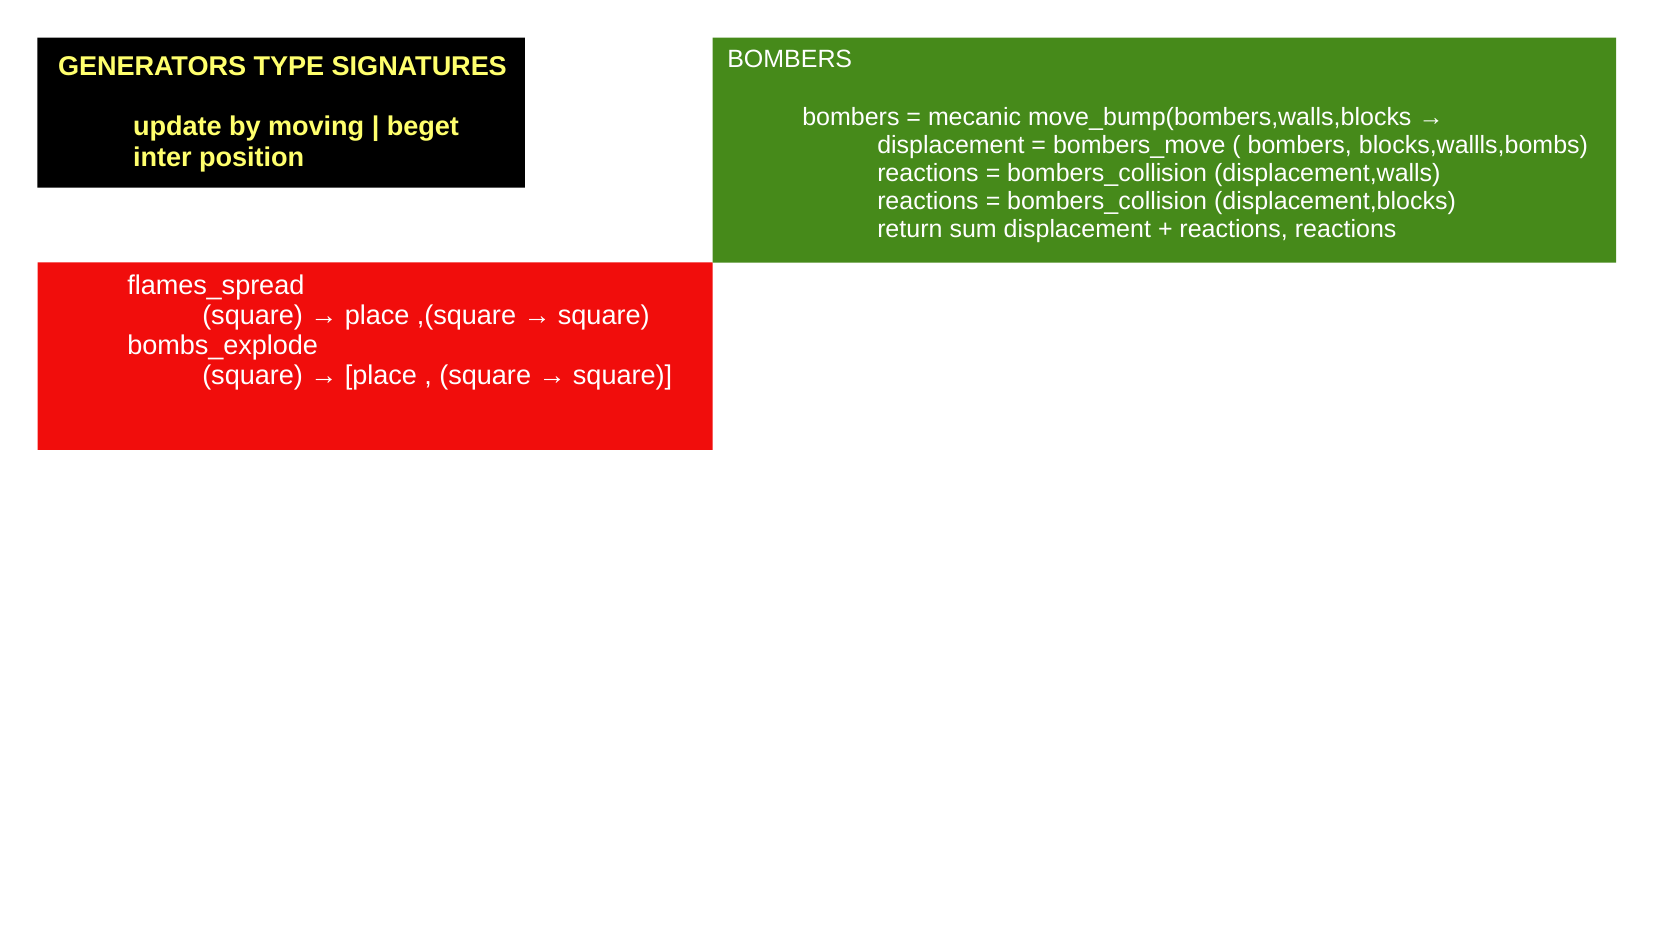

GENERATORS TYPE SIGNATURES
	update by moving | beget
	inter position
BOMBERS
	bombers = mecanic move_bump(bombers,walls,blocks →
		displacement = bombers_move ( bombers, blocks,wallls,bombs)
		reactions = bombers_collision (displacement,walls)
		reactions = bombers_collision (displacement,blocks)
		return sum displacement + reactions, reactions
	flames_spread
		(square) → place ,(square → square)
	bombs_explode
		(square) → [place , (square → square)]